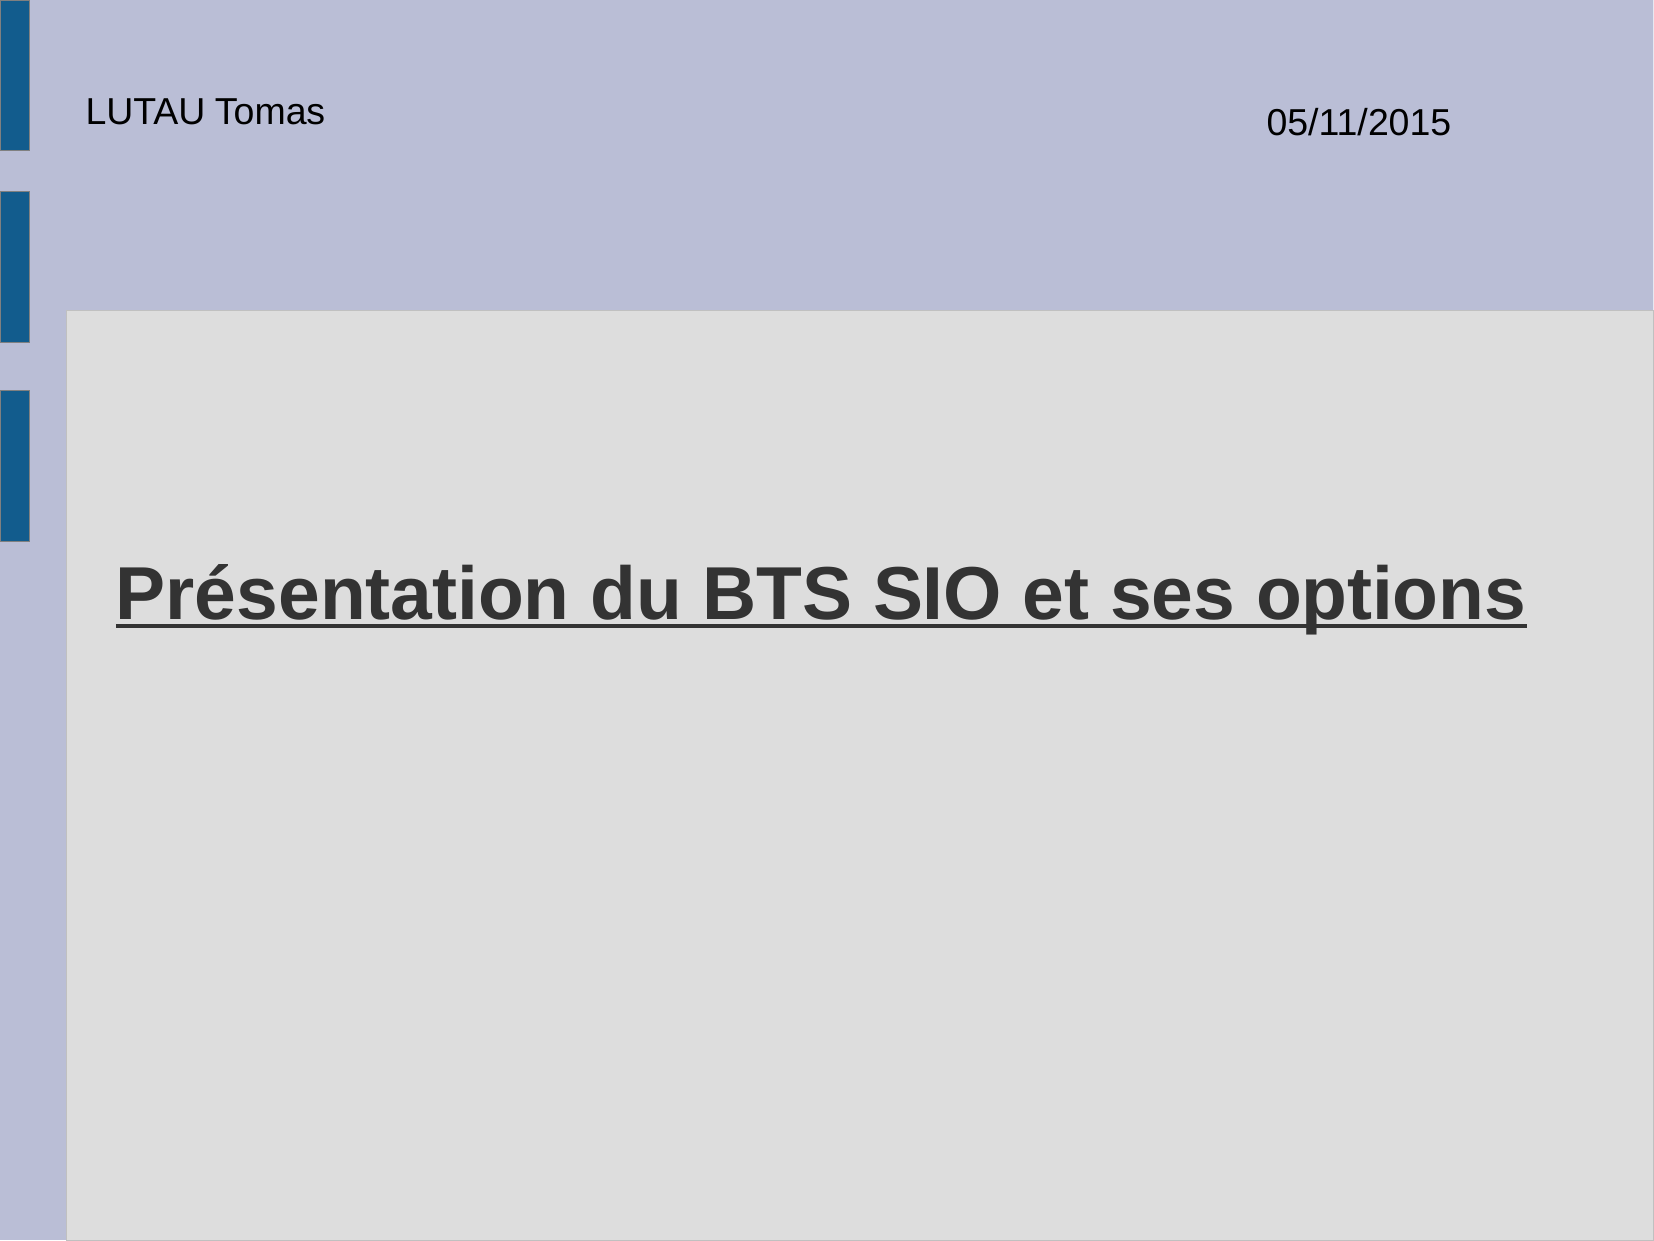

LUTAU Tomas
05/11/2015
# Présentation du BTS SIO et ses options